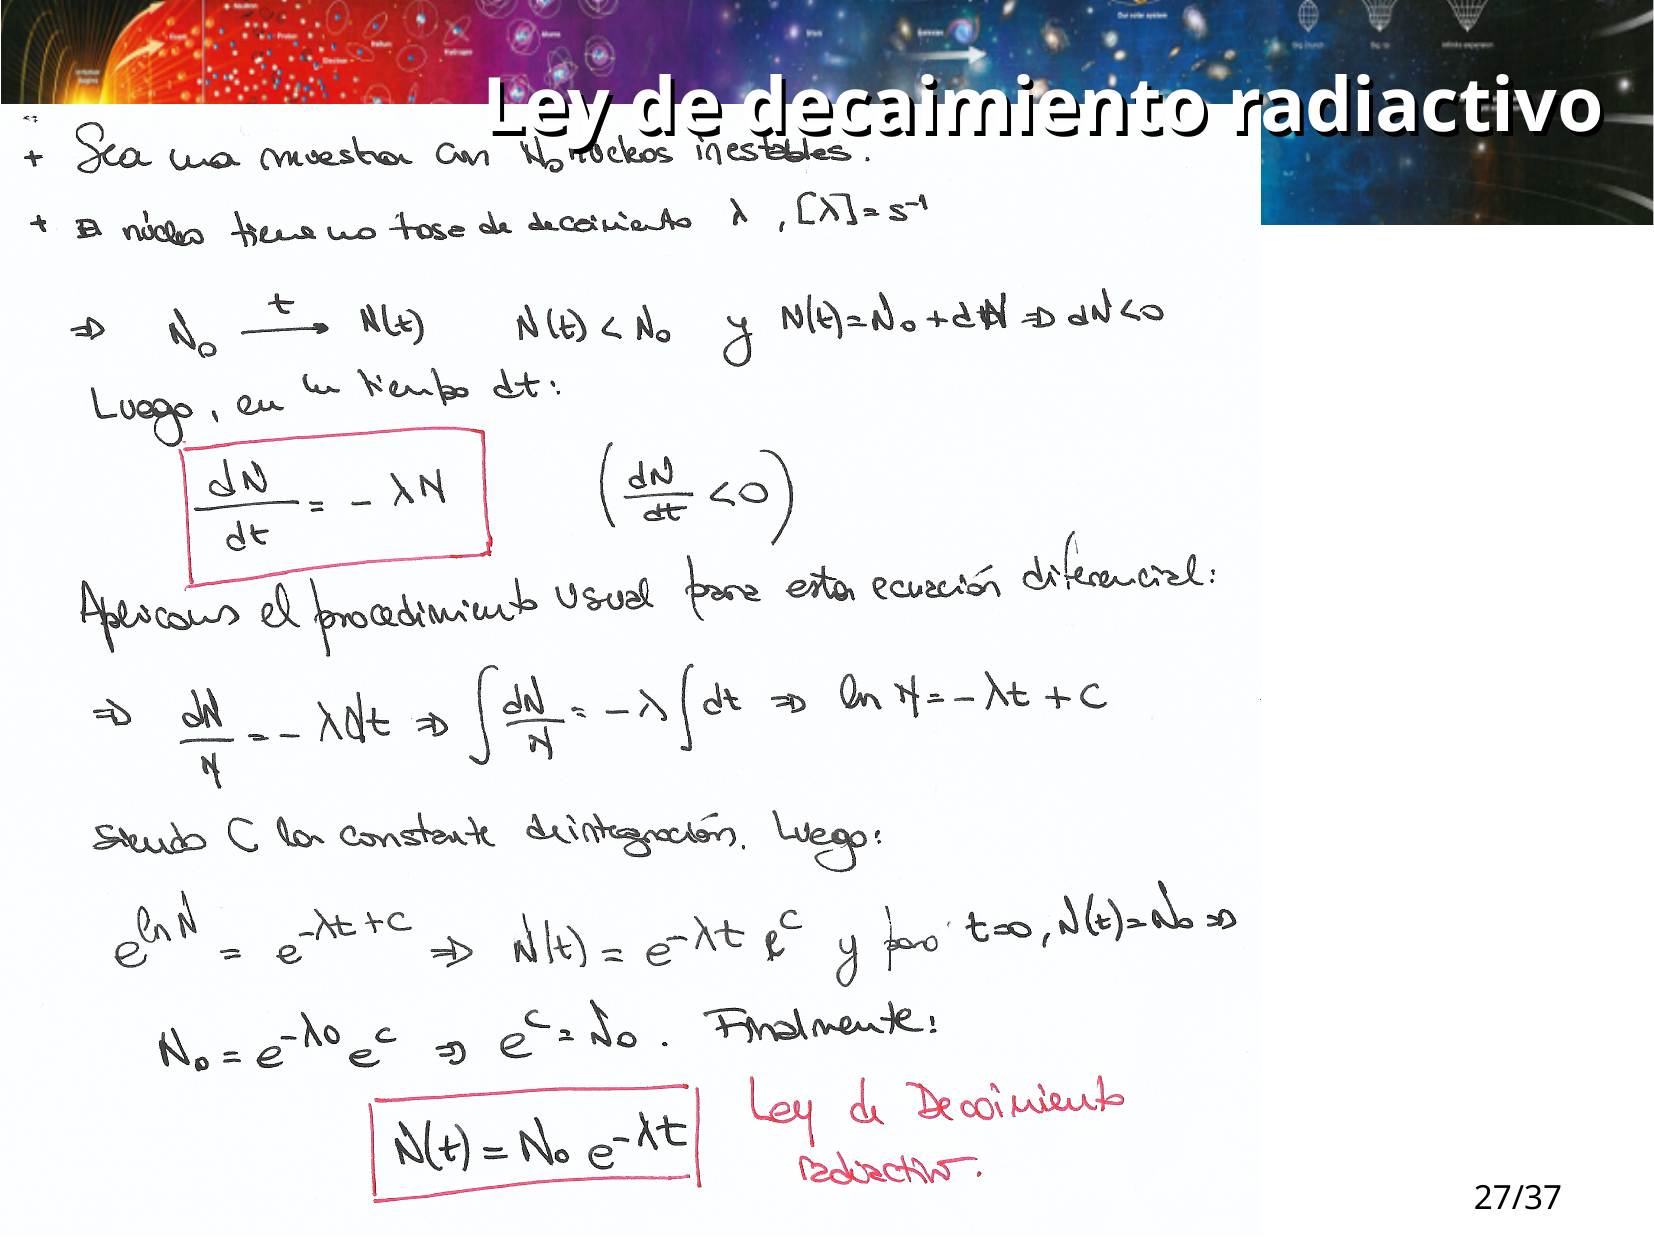

# Ley de decaimiento radiactivo
Sep 04, 2019
Asorey IPAC 2019 U01C04 04/16
27